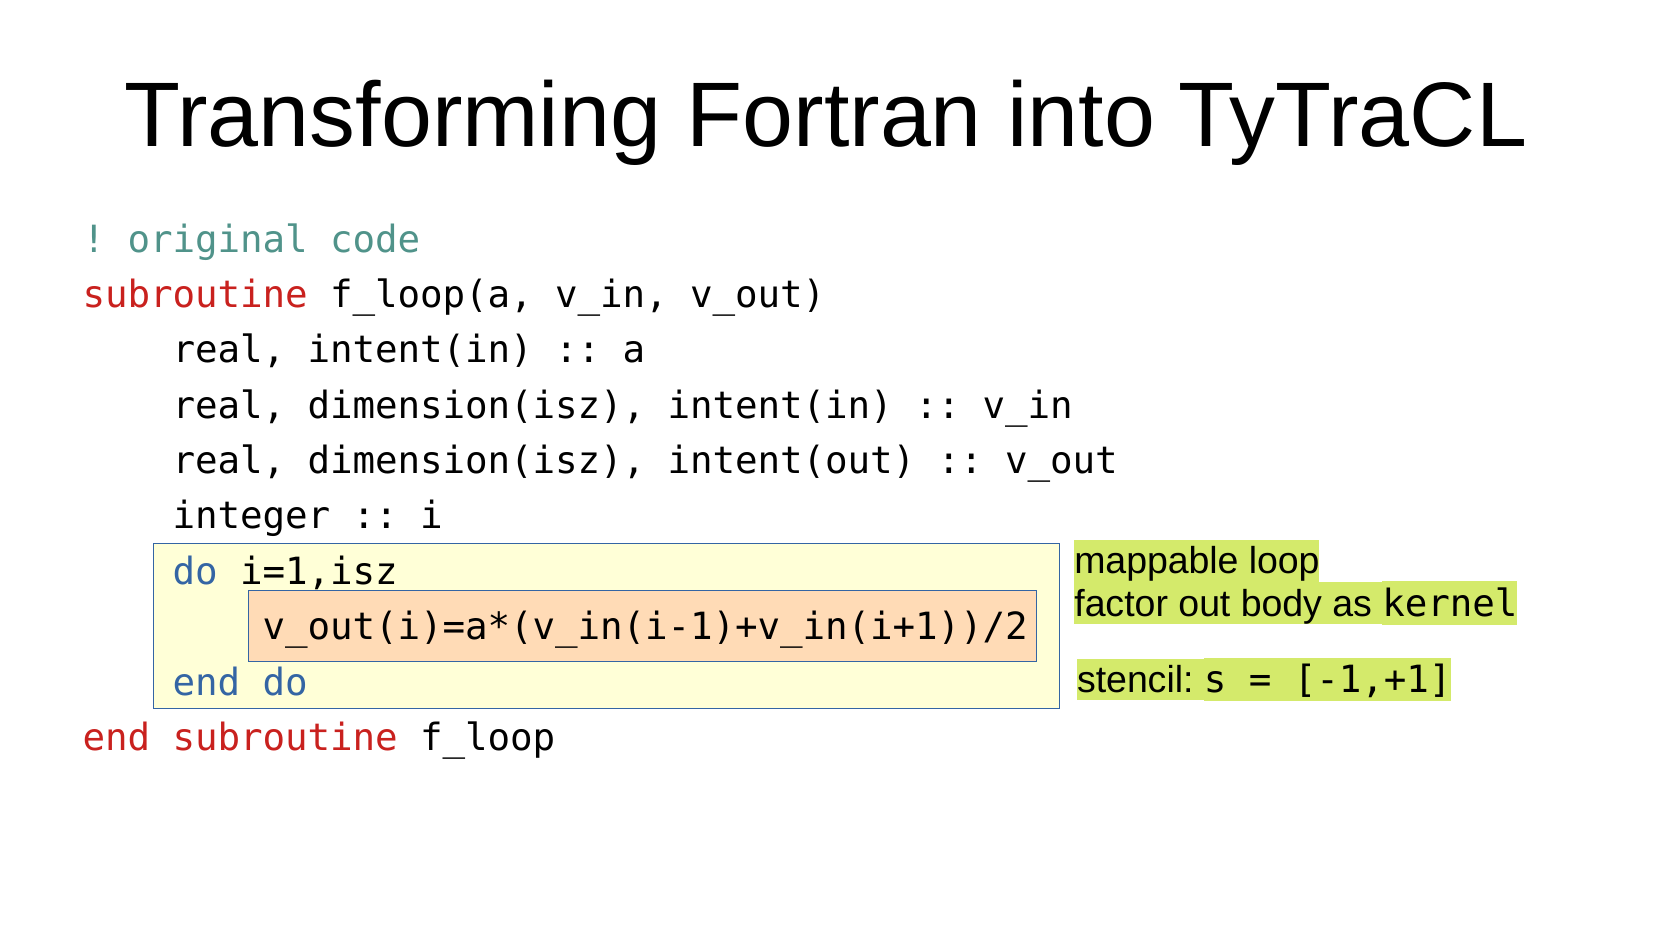

# Transforming Fortran into TyTraCL
! original code
subroutine f_loop(a, v_in, v_out)
 real, intent(in) :: a
 real, dimension(isz), intent(in) :: v_in
 real, dimension(isz), intent(out) :: v_out
 integer :: i
 do i=1,isz
 v_out(i)=a*(v_in(i-1)+v_in(i+1))/2
 end do
end subroutine f_loop
mappable loop
factor out body as kernel
stencil: s = [-1,+1]